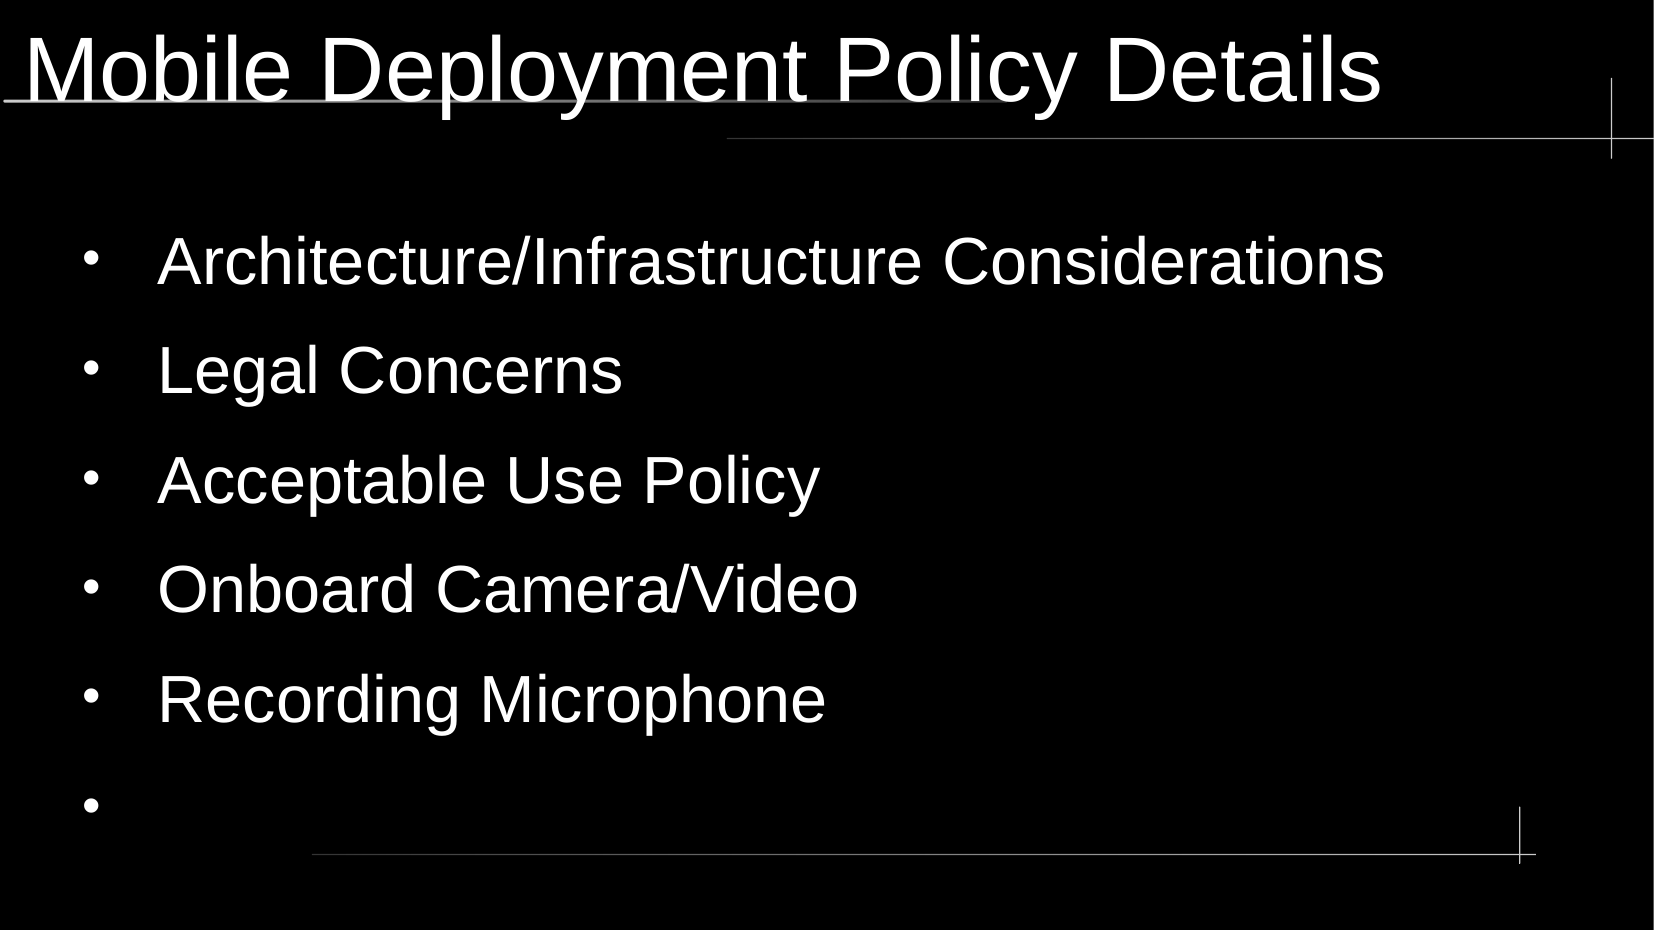

# Mobile Deployment Policy Details
Architecture/Infrastructure Considerations
Legal Concerns
Acceptable Use Policy
Onboard Camera/Video
Recording Microphone